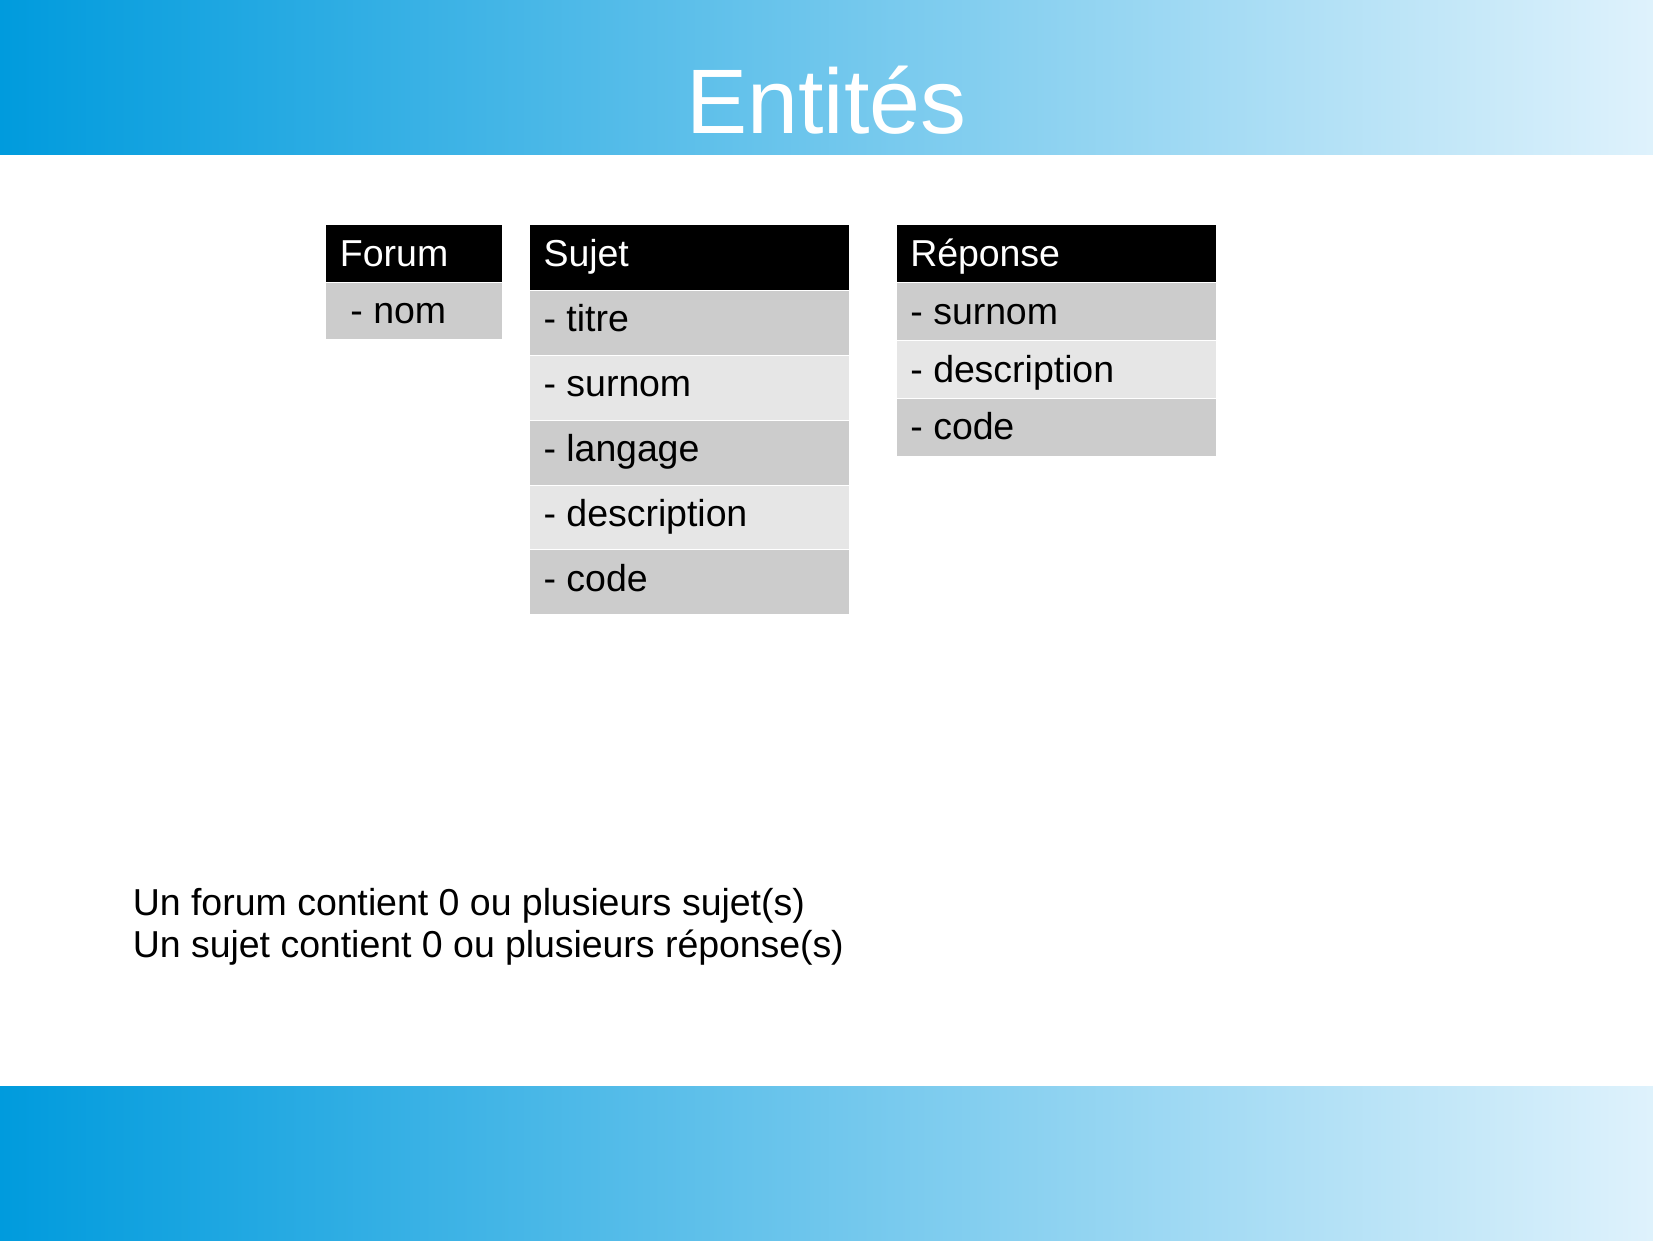

# Entités
| Forum |
| --- |
| - nom |
| Sujet |
| --- |
| - titre |
| - surnom |
| - langage |
| - description |
| - code |
| Réponse |
| --- |
| - surnom |
| - description |
| - code |
Un forum contient 0 ou plusieurs sujet(s)
Un sujet contient 0 ou plusieurs réponse(s)